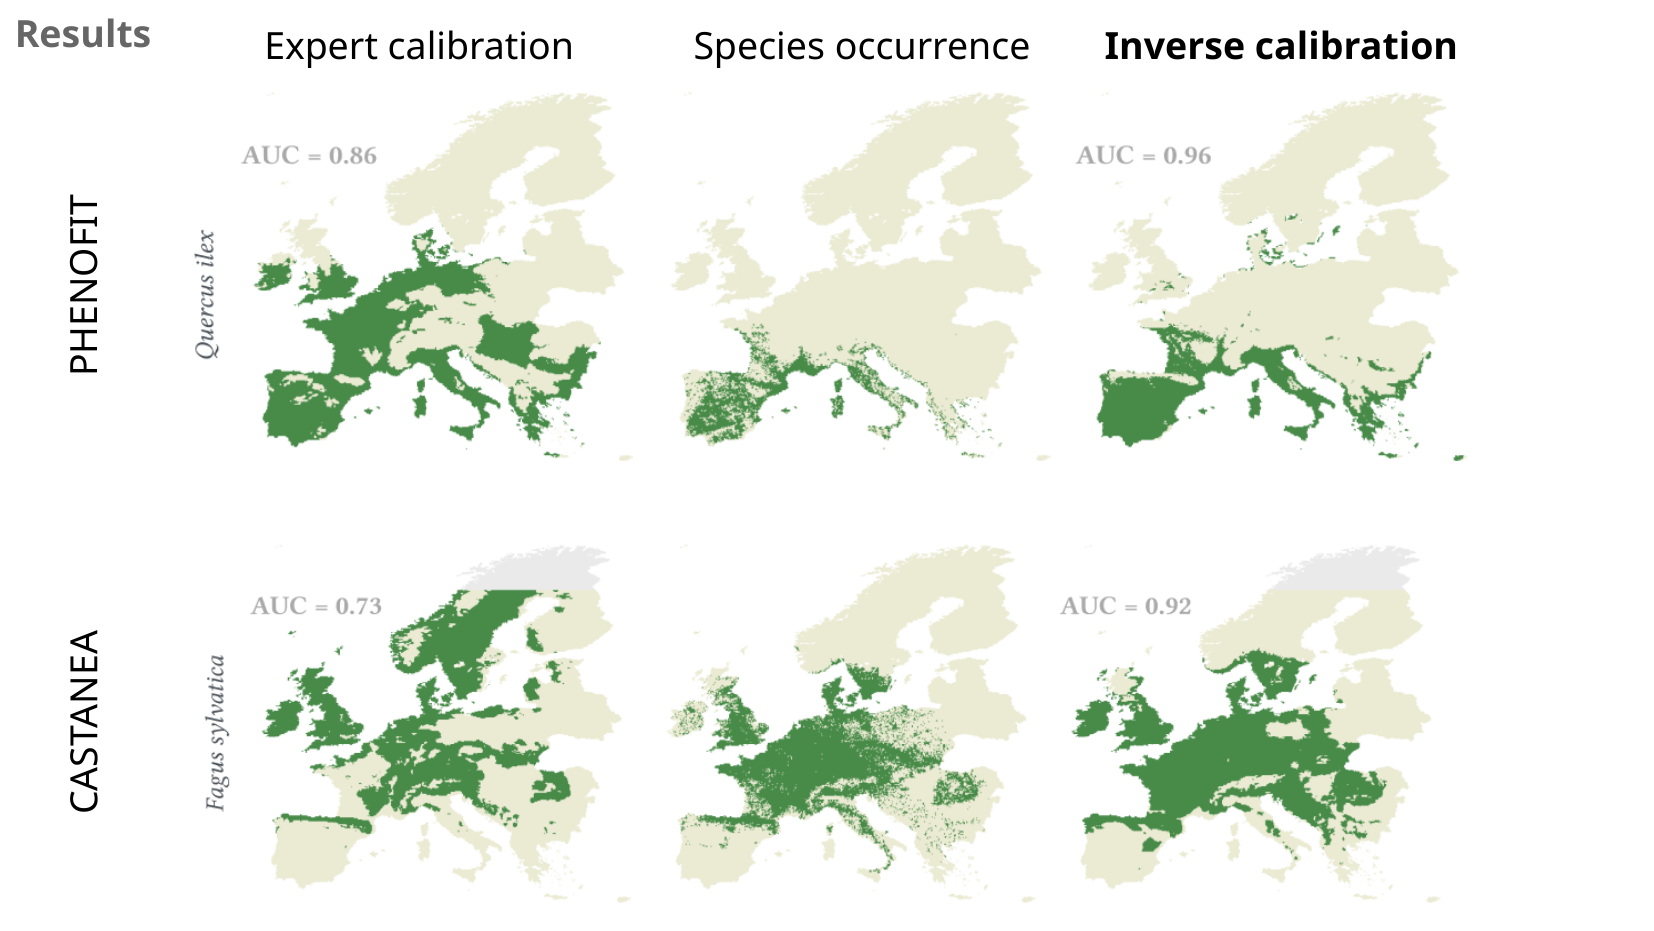

Results
Expert calibration
Species occurrence
Inverse calibration
PHENOFIT
CASTANEA